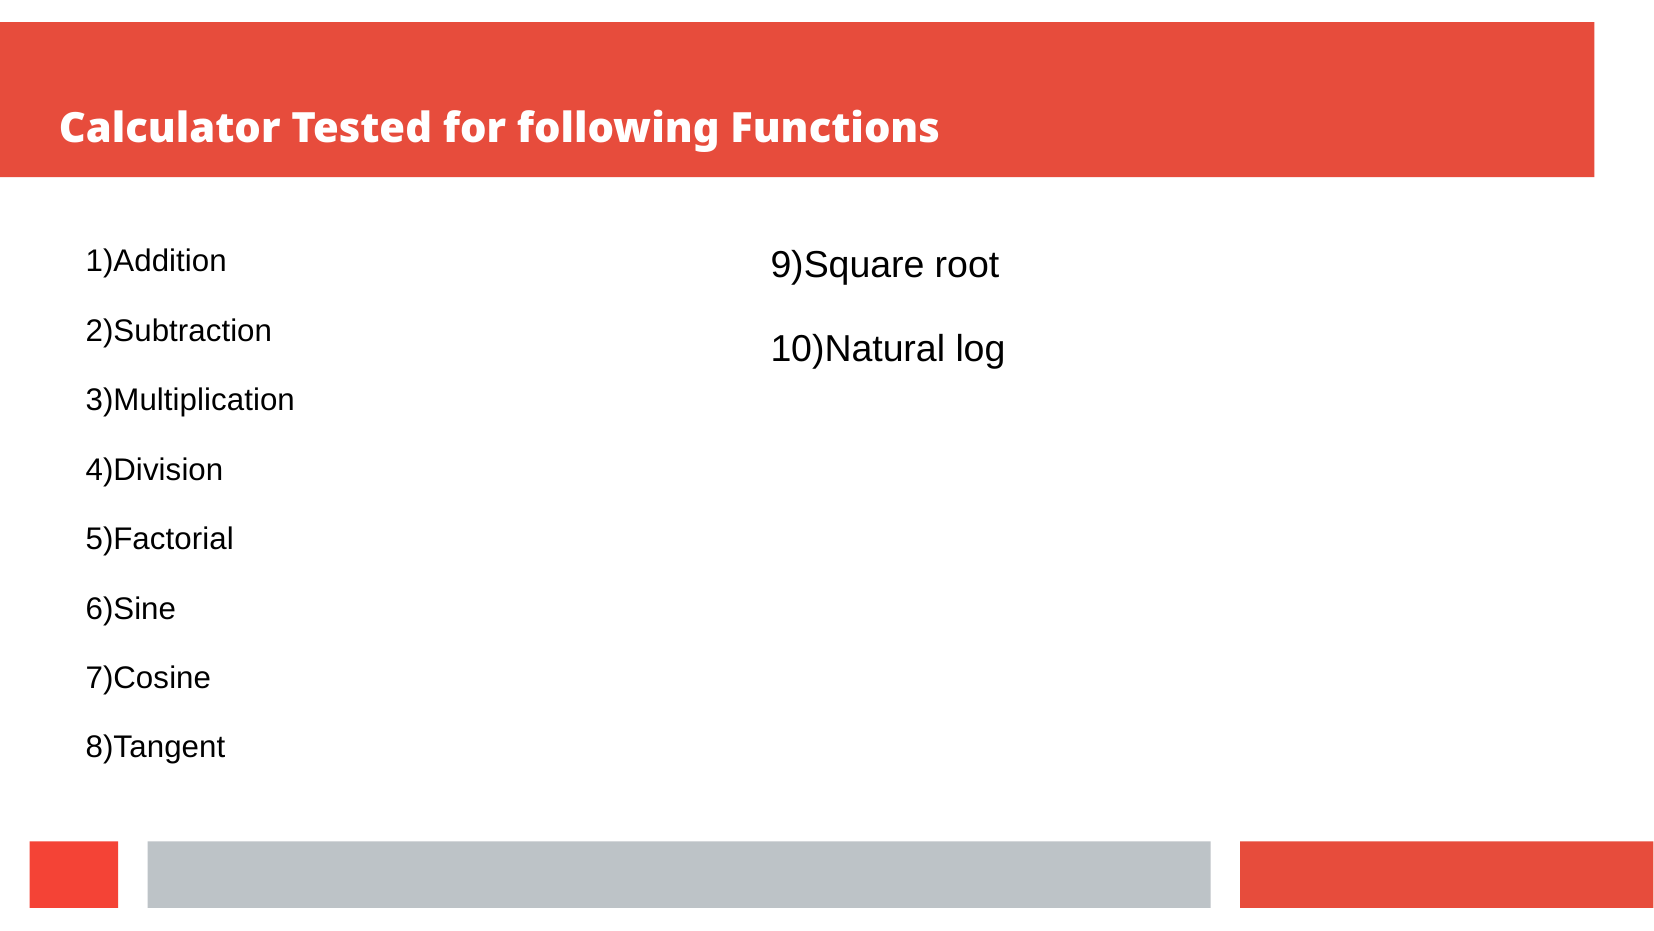

# Calculator Tested for following Functions
1)Addition
2)Subtraction
3)Multiplication
4)Division
5)Factorial
6)Sine
7)Cosine
8)Tangent
9)Square root
10)Natural log